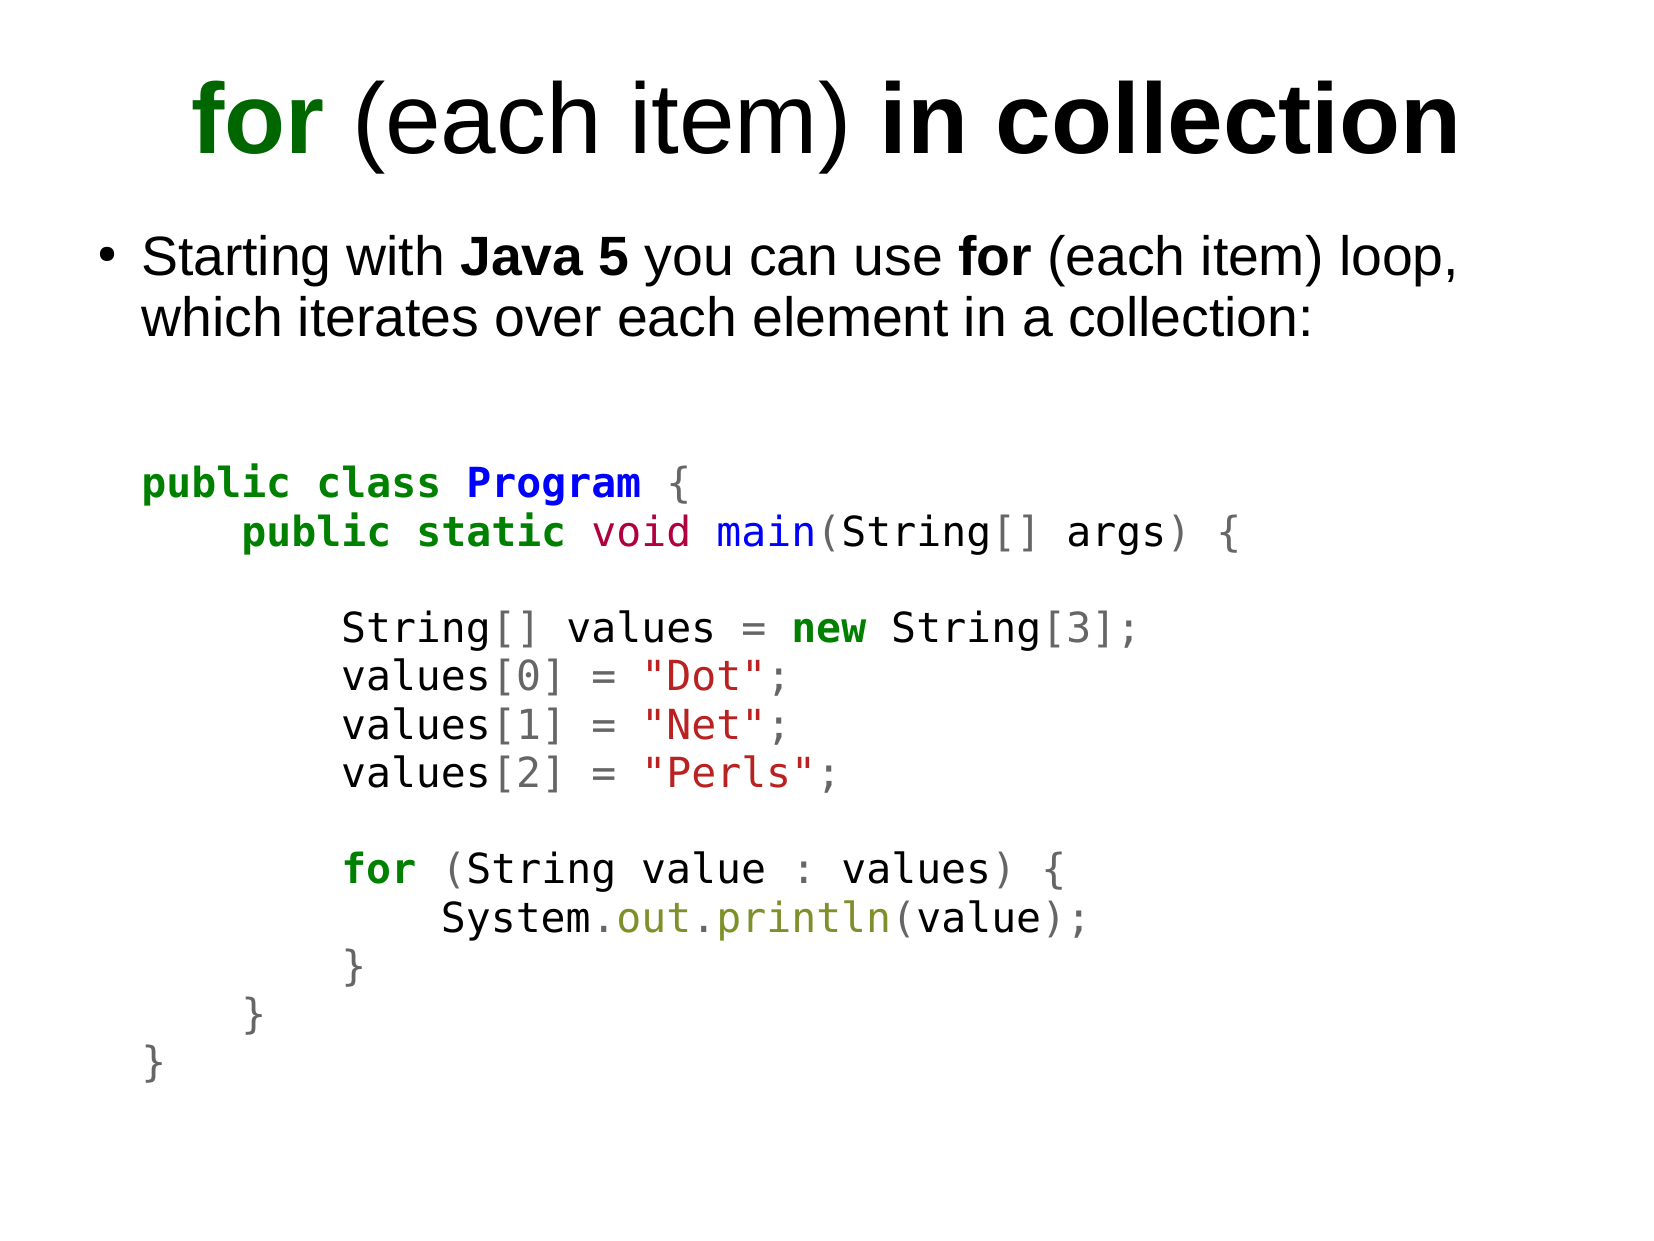

# for (each item) in collection
Starting with Java 5 you can use for (each item) loop, which iterates over each element in a collection:
public class Program {
 public static void main(String[] args) {
 String[] values = new String[3];
 values[0] = "Dot";
 values[1] = "Net";
 values[2] = "Perls";
 for (String value : values) {
 System.out.println(value);
 }
 }
}